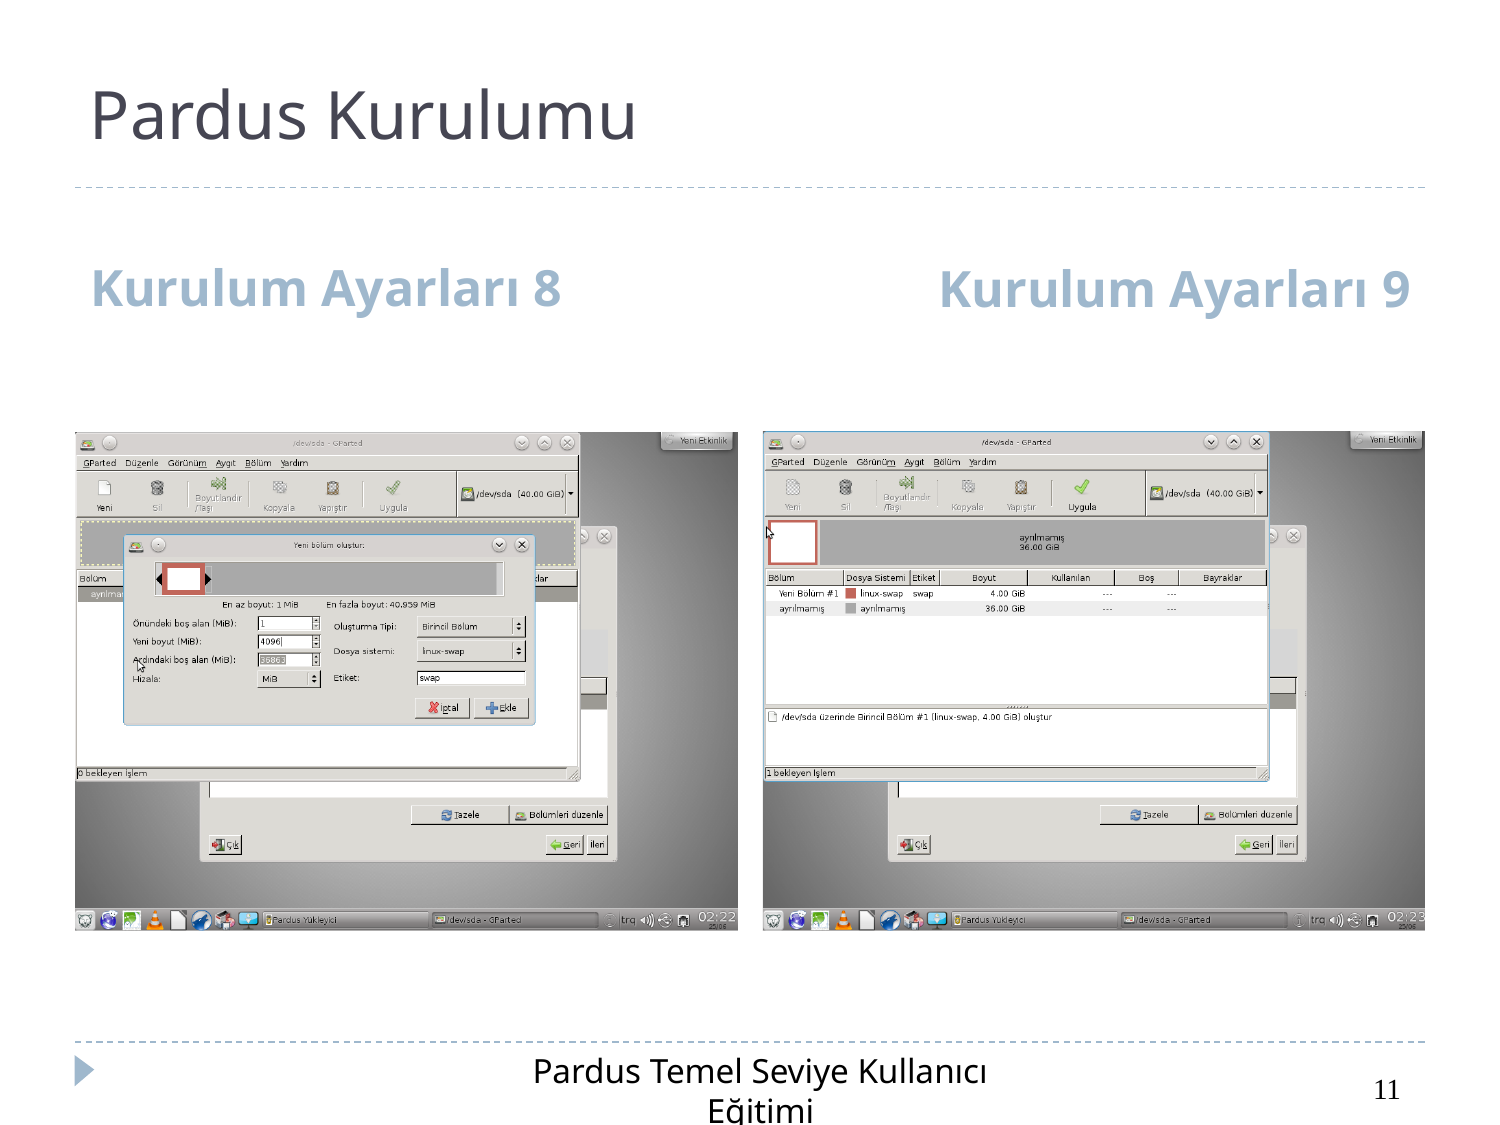

# Pardus Kurulumu
Kurulum Ayarları 8
Kurulum Ayarları 9